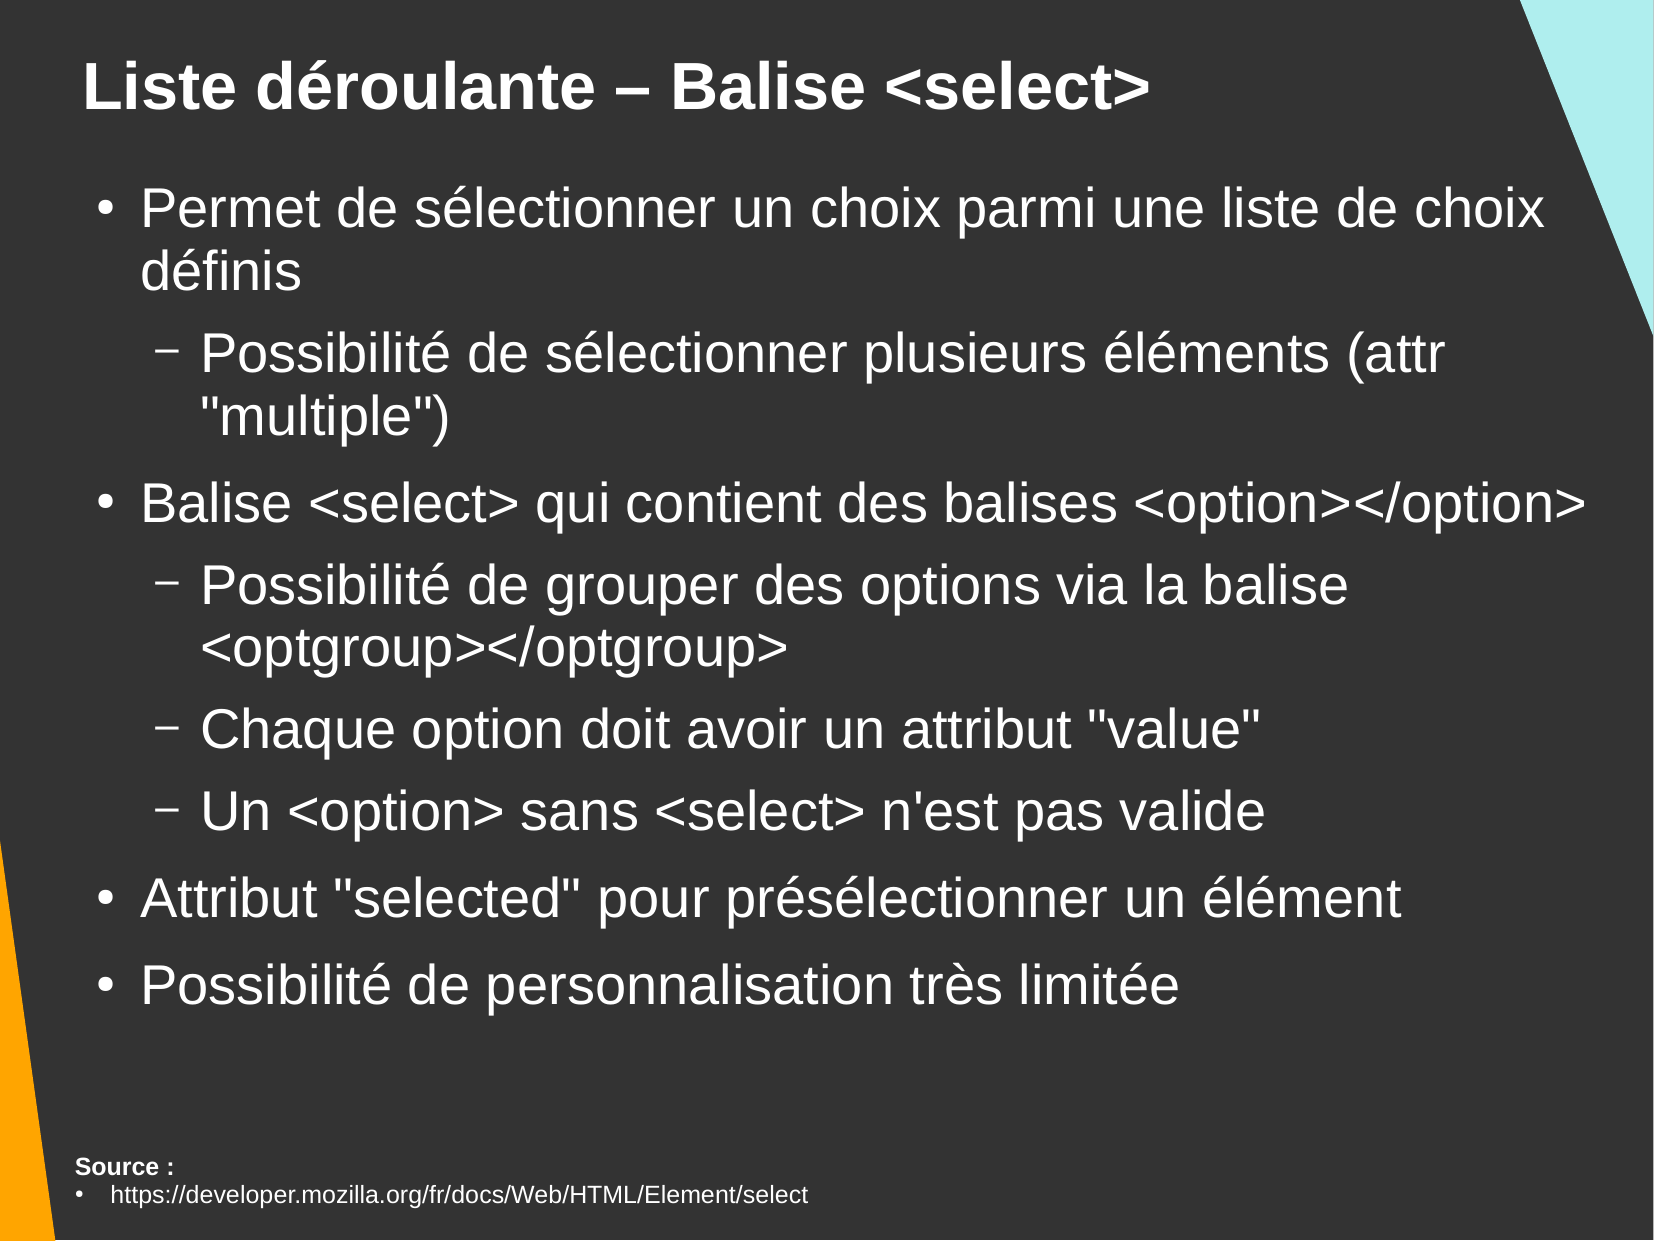

# Liste déroulante – Balise <select>
Permet de sélectionner un choix parmi une liste de choix définis
Possibilité de sélectionner plusieurs éléments (attr "multiple")
Balise <select> qui contient des balises <option></option>
Possibilité de grouper des options via la balise
<optgroup></optgroup>
Chaque option doit avoir un attribut "value"
Un <option> sans <select> n'est pas valide
Attribut "selected" pour présélectionner un élément
Possibilité de personnalisation très limitée
Source :
https://developer.mozilla.org/fr/docs/Web/HTML/Element/select